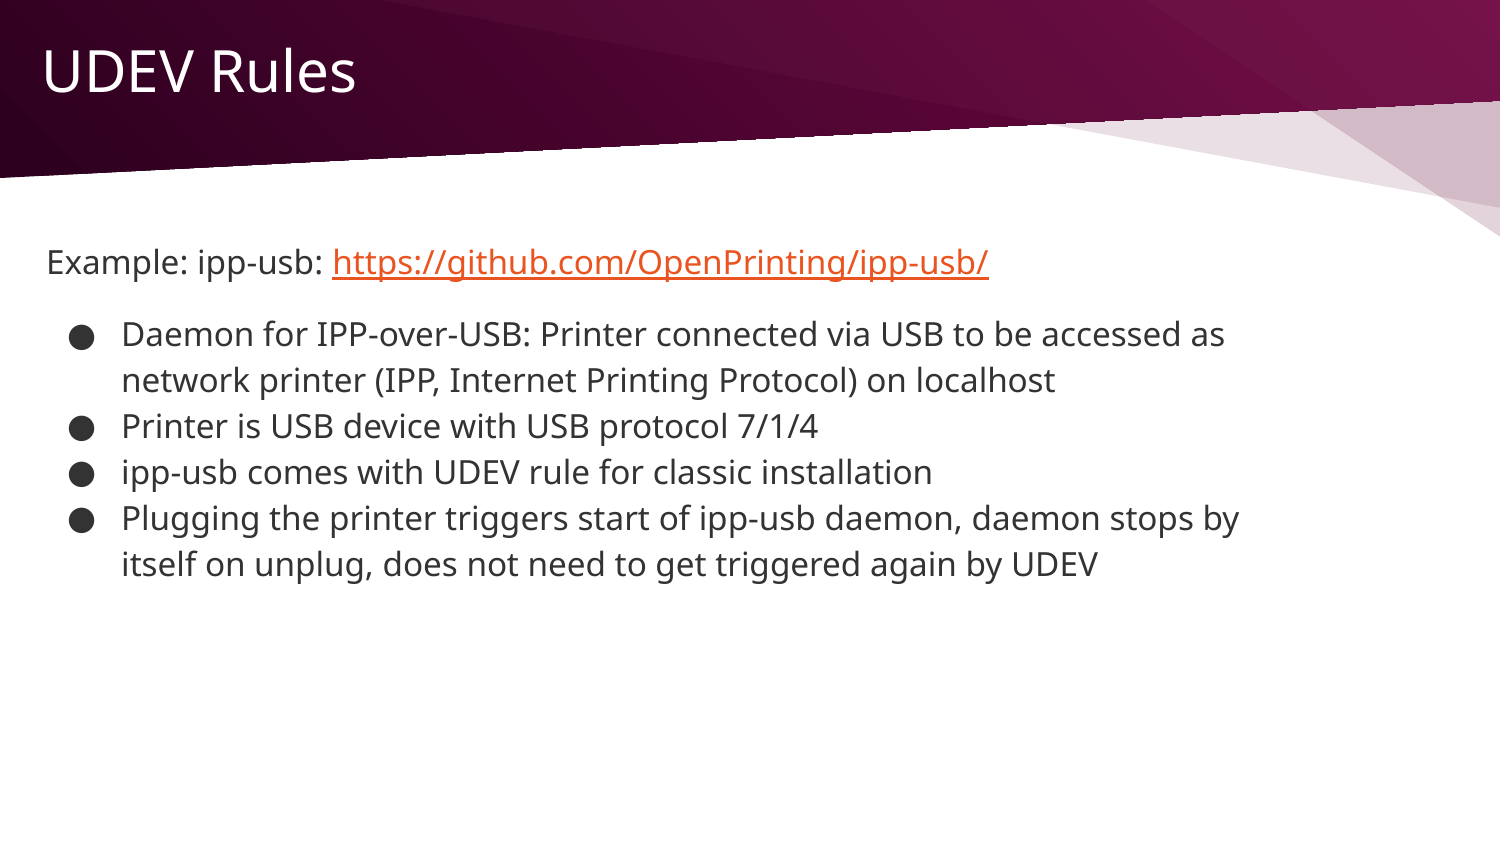

UDEV Rules
# Example: ipp-usb: https://github.com/OpenPrinting/ipp-usb/
Daemon for IPP-over-USB: Printer connected via USB to be accessed as network printer (IPP, Internet Printing Protocol) on localhost
Printer is USB device with USB protocol 7/1/4
ipp-usb comes with UDEV rule for classic installation
Plugging the printer triggers start of ipp-usb daemon, daemon stops by itself on unplug, does not need to get triggered again by UDEV